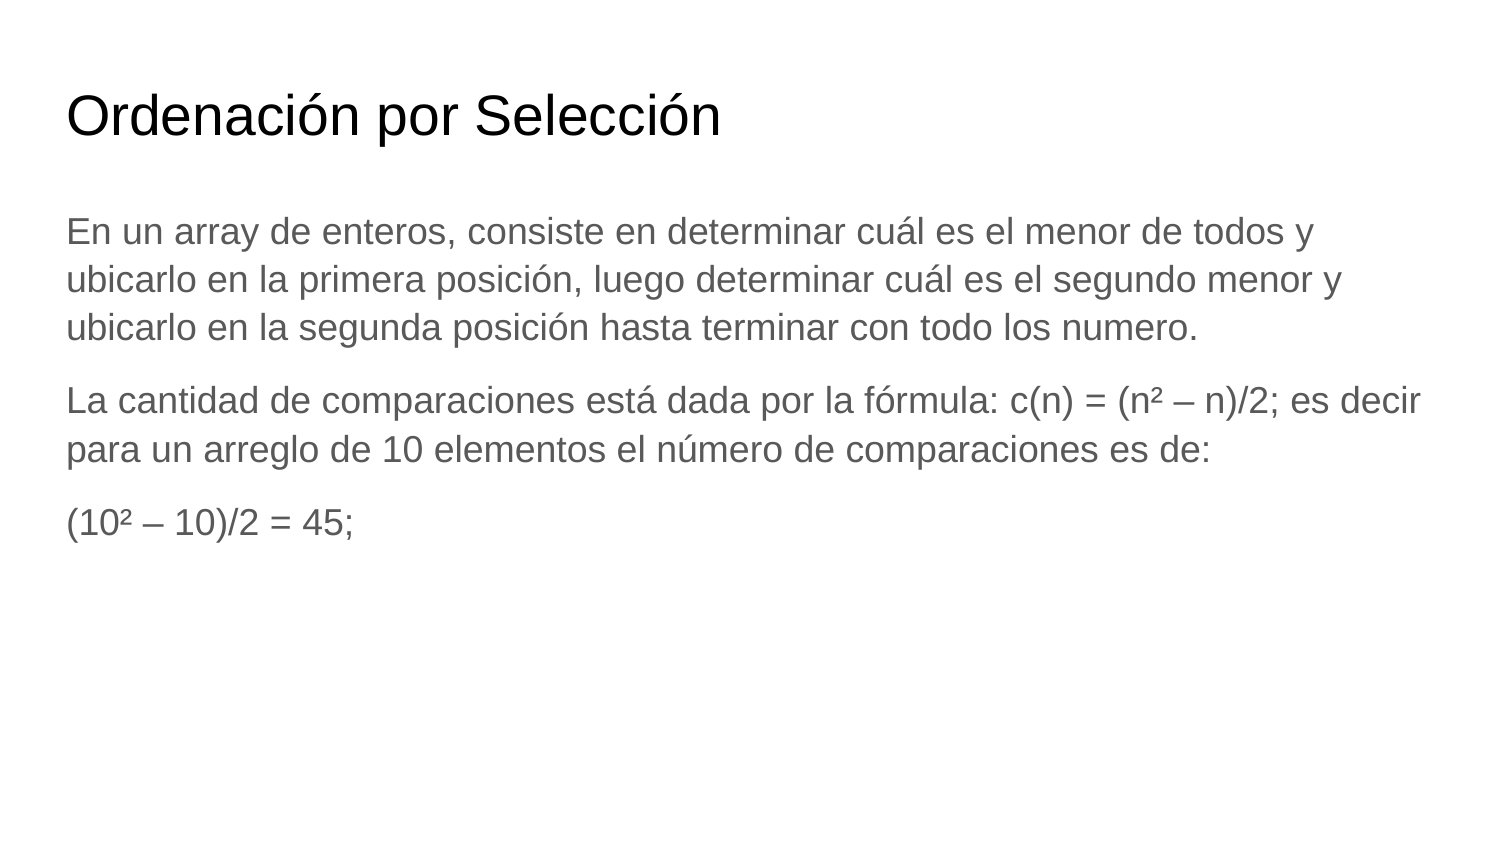

# Ordenación por Selección
En un array de enteros, consiste en determinar cuál es el menor de todos y ubicarlo en la primera posición, luego determinar cuál es el segundo menor y ubicarlo en la segunda posición hasta terminar con todo los numero.
La cantidad de comparaciones está dada por la fórmula: c(n) = (n² – n)/2; es decir para un arreglo de 10 elementos el número de comparaciones es de:
(10² – 10)/2 = 45;